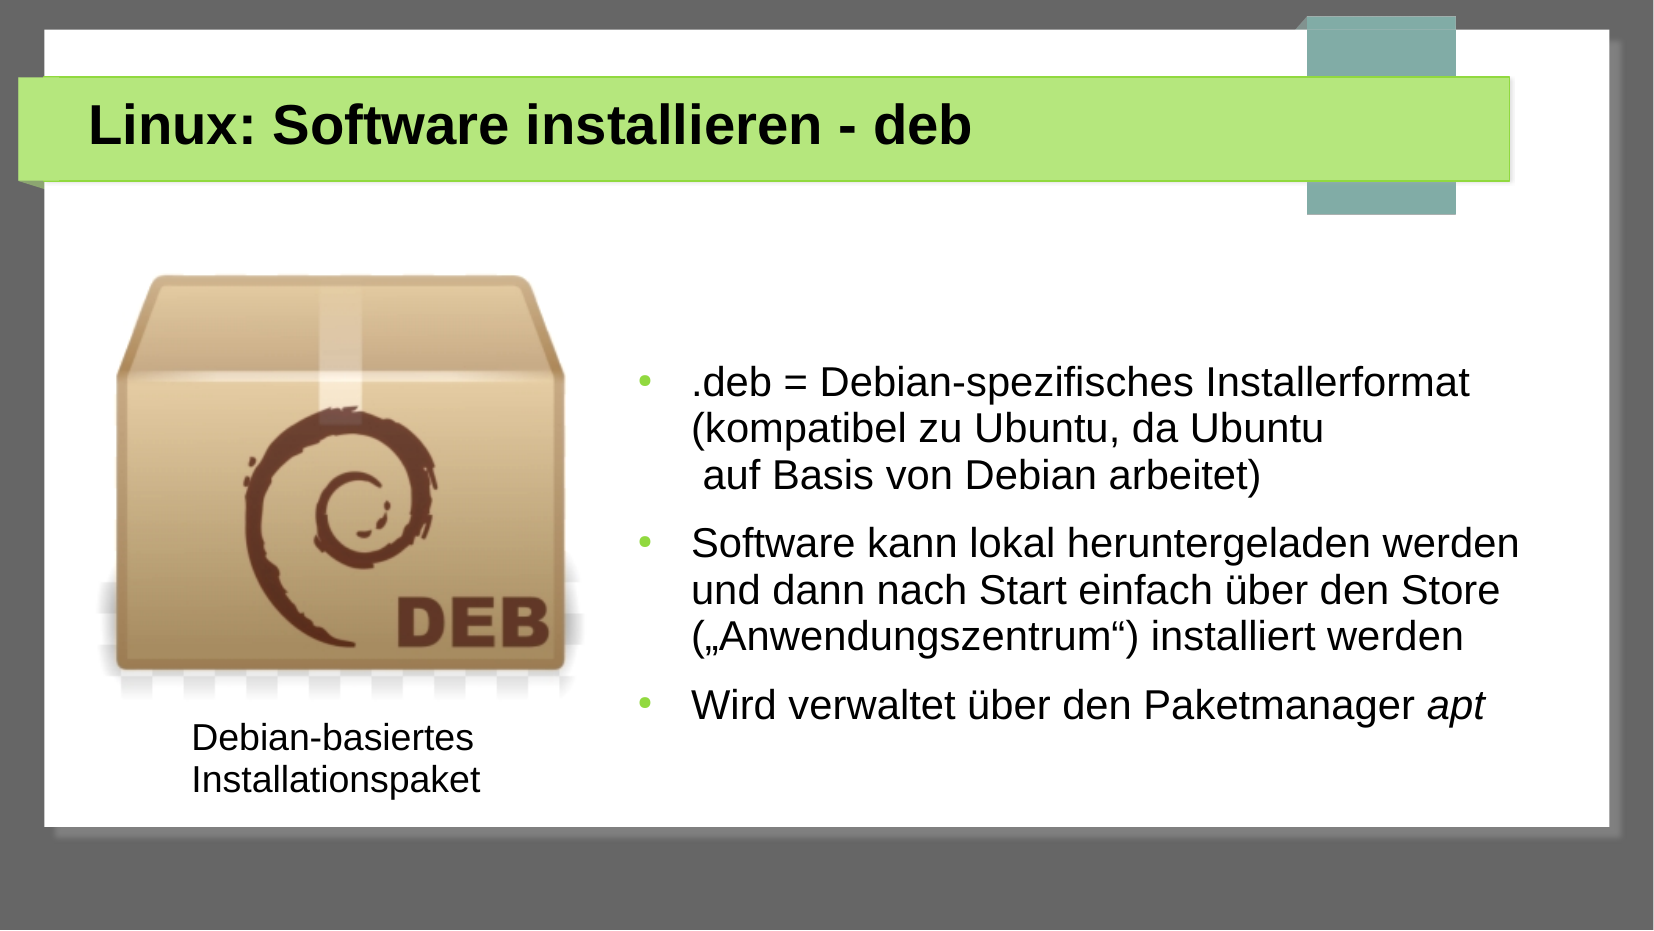

# Linux: Software installieren - deb
.deb = Debian-spezifisches Installerformat
(kompatibel zu Ubuntu, da Ubuntu
 auf Basis von Debian arbeitet)
Software kann lokal heruntergeladen werden und dann nach Start einfach über den Store („Anwendungszentrum“) installiert werden
Wird verwaltet über den Paketmanager apt
Debian-basiertes
Installationspaket